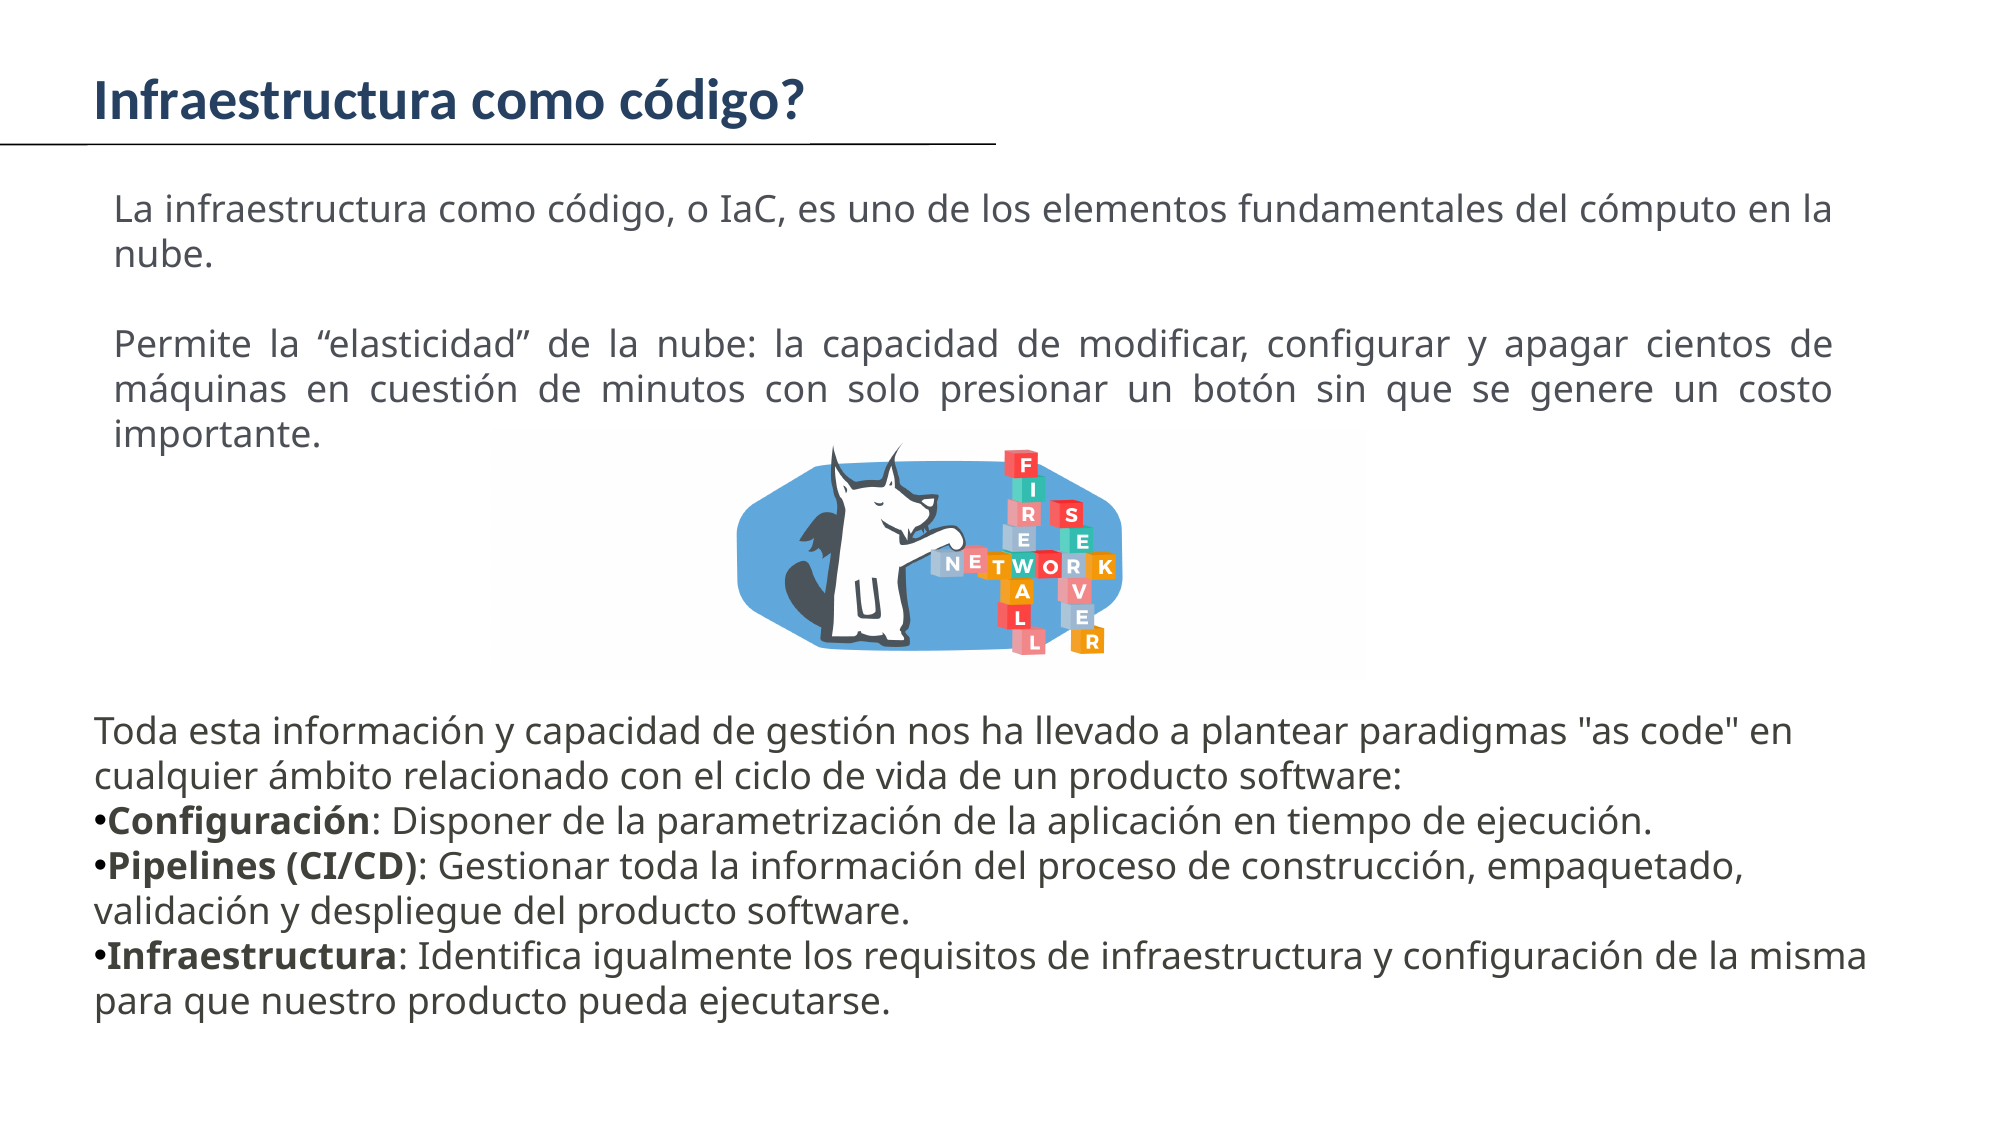

Infraestructura como código?
La infraestructura como código, o IaC, es uno de los elementos fundamentales del cómputo en la nube.
Permite la “elasticidad” de la nube: la capacidad de modificar, configurar y apagar cientos de máquinas en cuestión de minutos con solo presionar un botón sin que se genere un costo importante.
Toda esta información y capacidad de gestión nos ha llevado a plantear paradigmas "as code" en cualquier ámbito relacionado con el ciclo de vida de un producto software:
Configuración: Disponer de la parametrización de la aplicación en tiempo de ejecución.
Pipelines (CI/CD): Gestionar toda la información del proceso de construcción, empaquetado, validación y despliegue del producto software.
Infraestructura: Identifica igualmente los requisitos de infraestructura y configuración de la misma para que nuestro producto pueda ejecutarse.